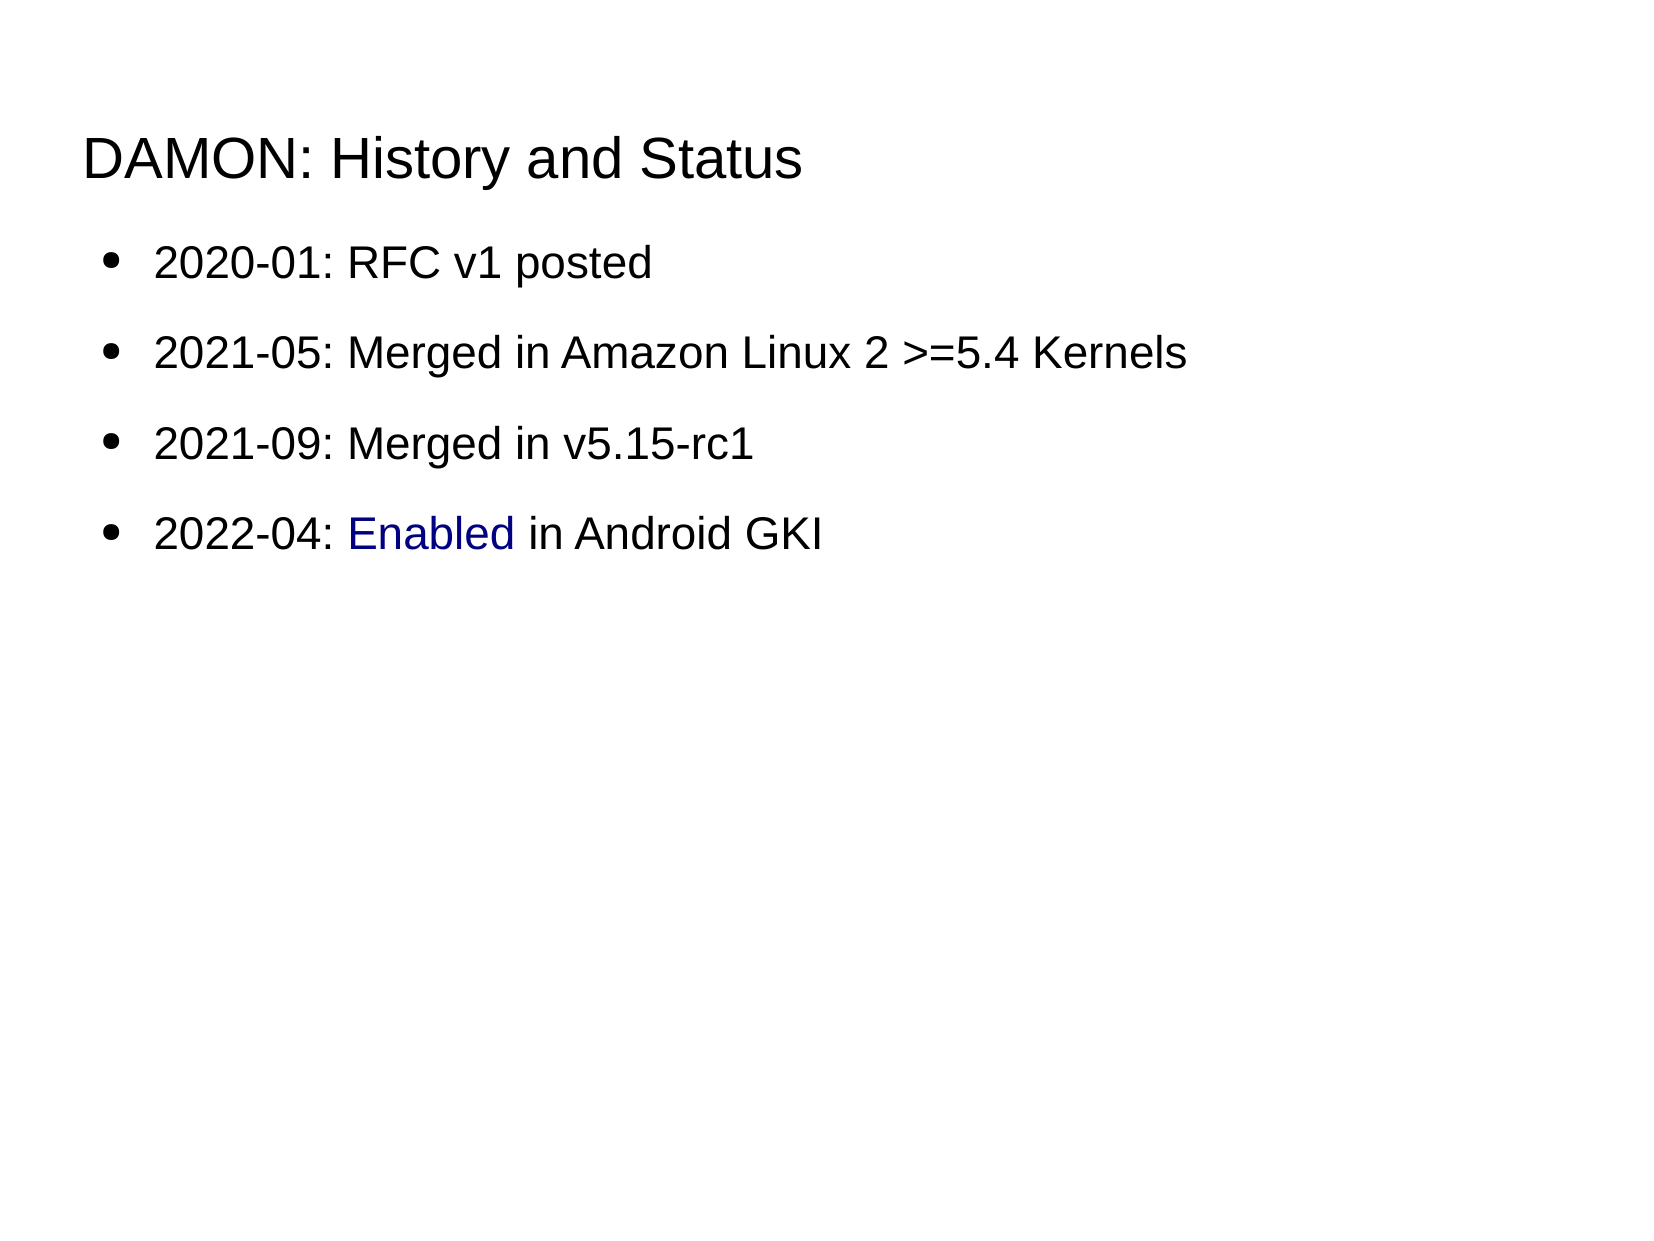

# DAMON: History and Status
2020-01: RFC v1 posted
2021-05: Merged in Amazon Linux 2 >=5.4 Kernels
2021-09: Merged in v5.15-rc1
2022-04: Enabled in Android GKI